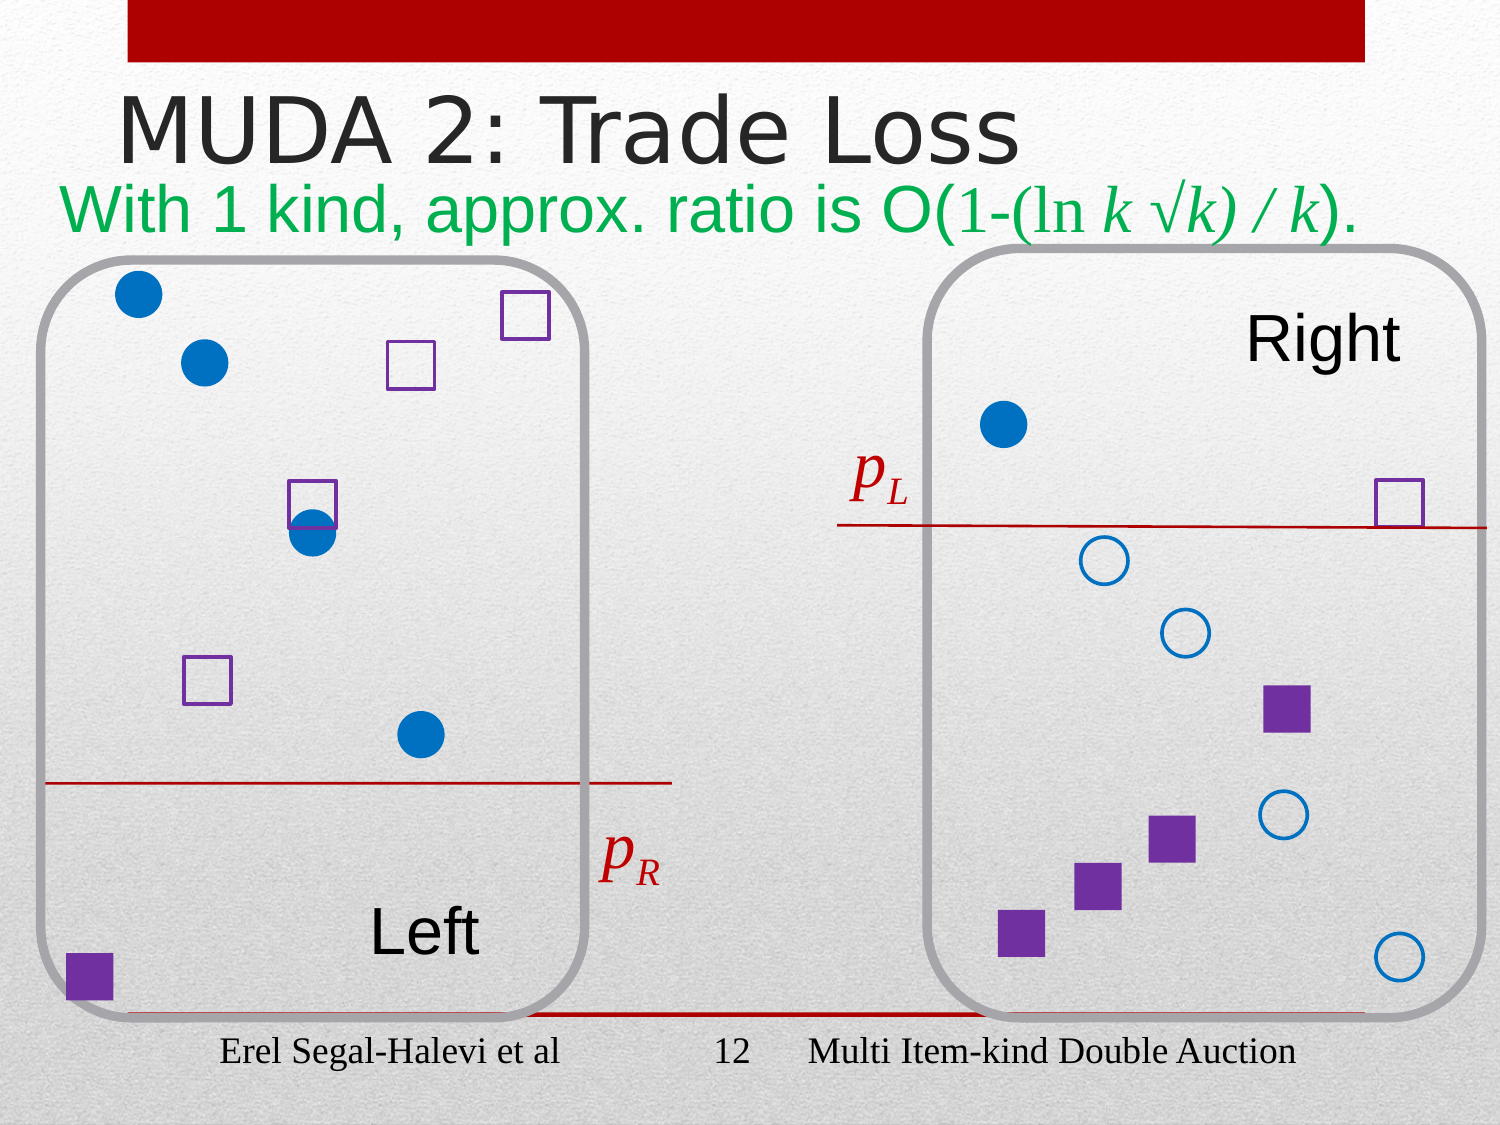

# MUDA 2: Trade Loss
With 1 kind, approx. ratio is O(1-(ln k √k) / k).
Right
pL
pR
Left